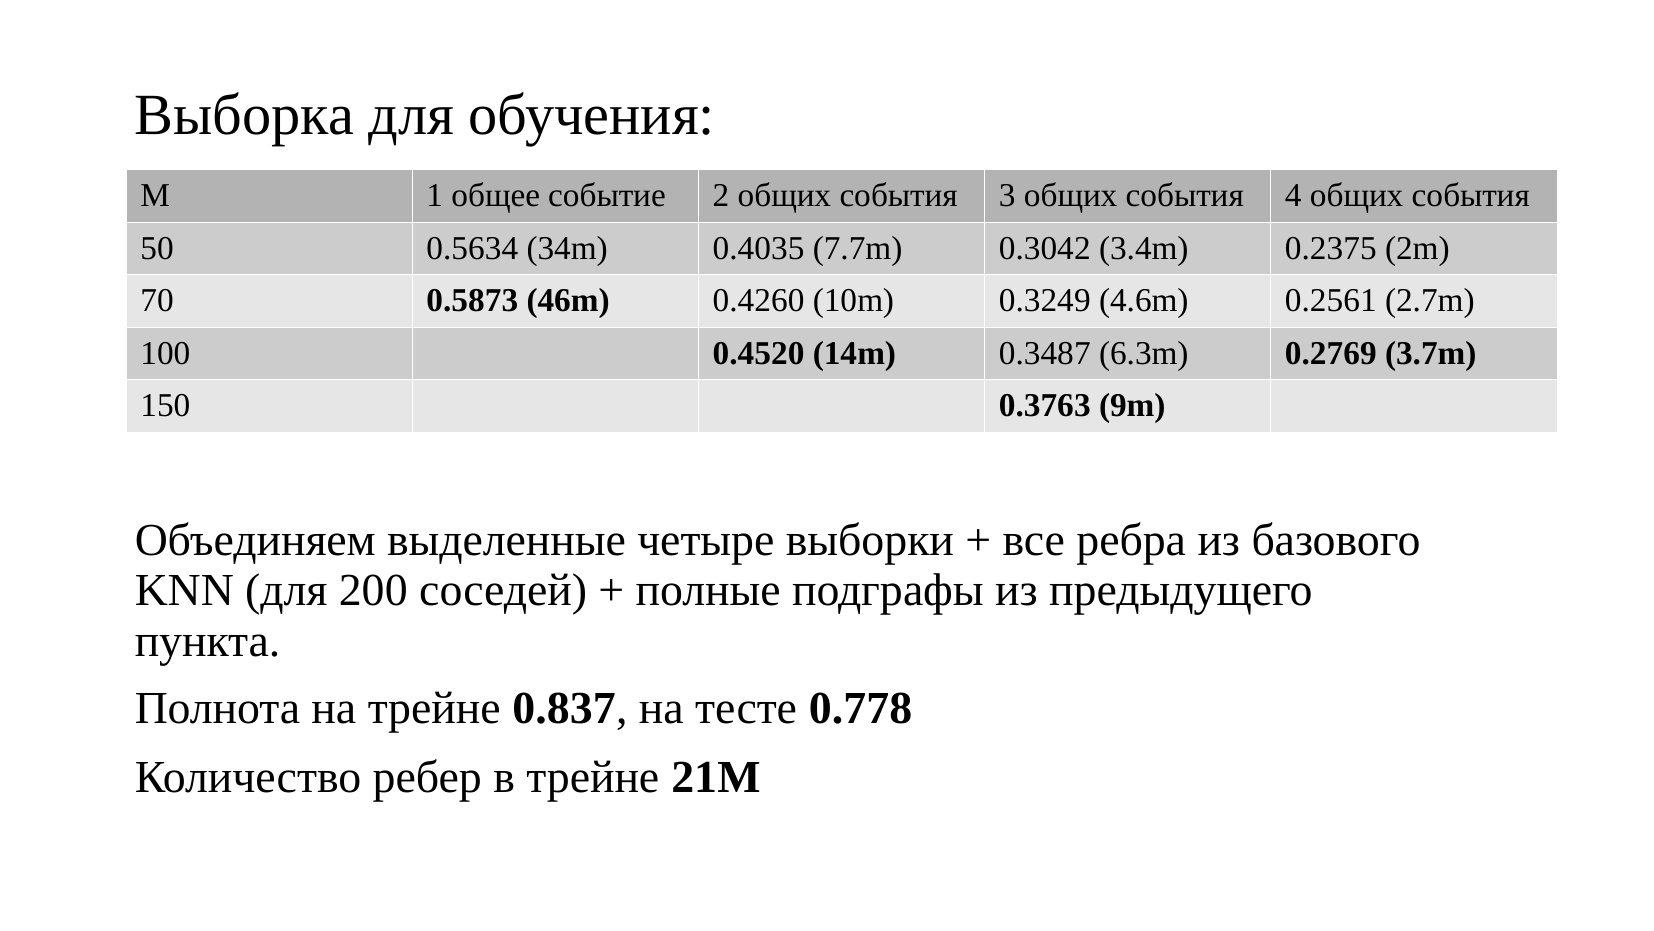

Выборка для обучения:
| M | 1 общее событие | 2 общих события | 3 общих события | 4 общих события |
| --- | --- | --- | --- | --- |
| 50 | 0.5634 (34m) | 0.4035 (7.7m) | 0.3042 (3.4m) | 0.2375 (2m) |
| 70 | 0.5873 (46m) | 0.4260 (10m) | 0.3249 (4.6m) | 0.2561 (2.7m) |
| 100 | | 0.4520 (14m) | 0.3487 (6.3m) | 0.2769 (3.7m) |
| 150 | | | 0.3763 (9m) | |
Объединяем выделенные четыре выборки + все ребра из базового KNN (для 200 соседей) + полные подграфы из предыдущего пункта.
Полнота на трейне 0.837, на тесте 0.778
Количество ребер в трейне 21М